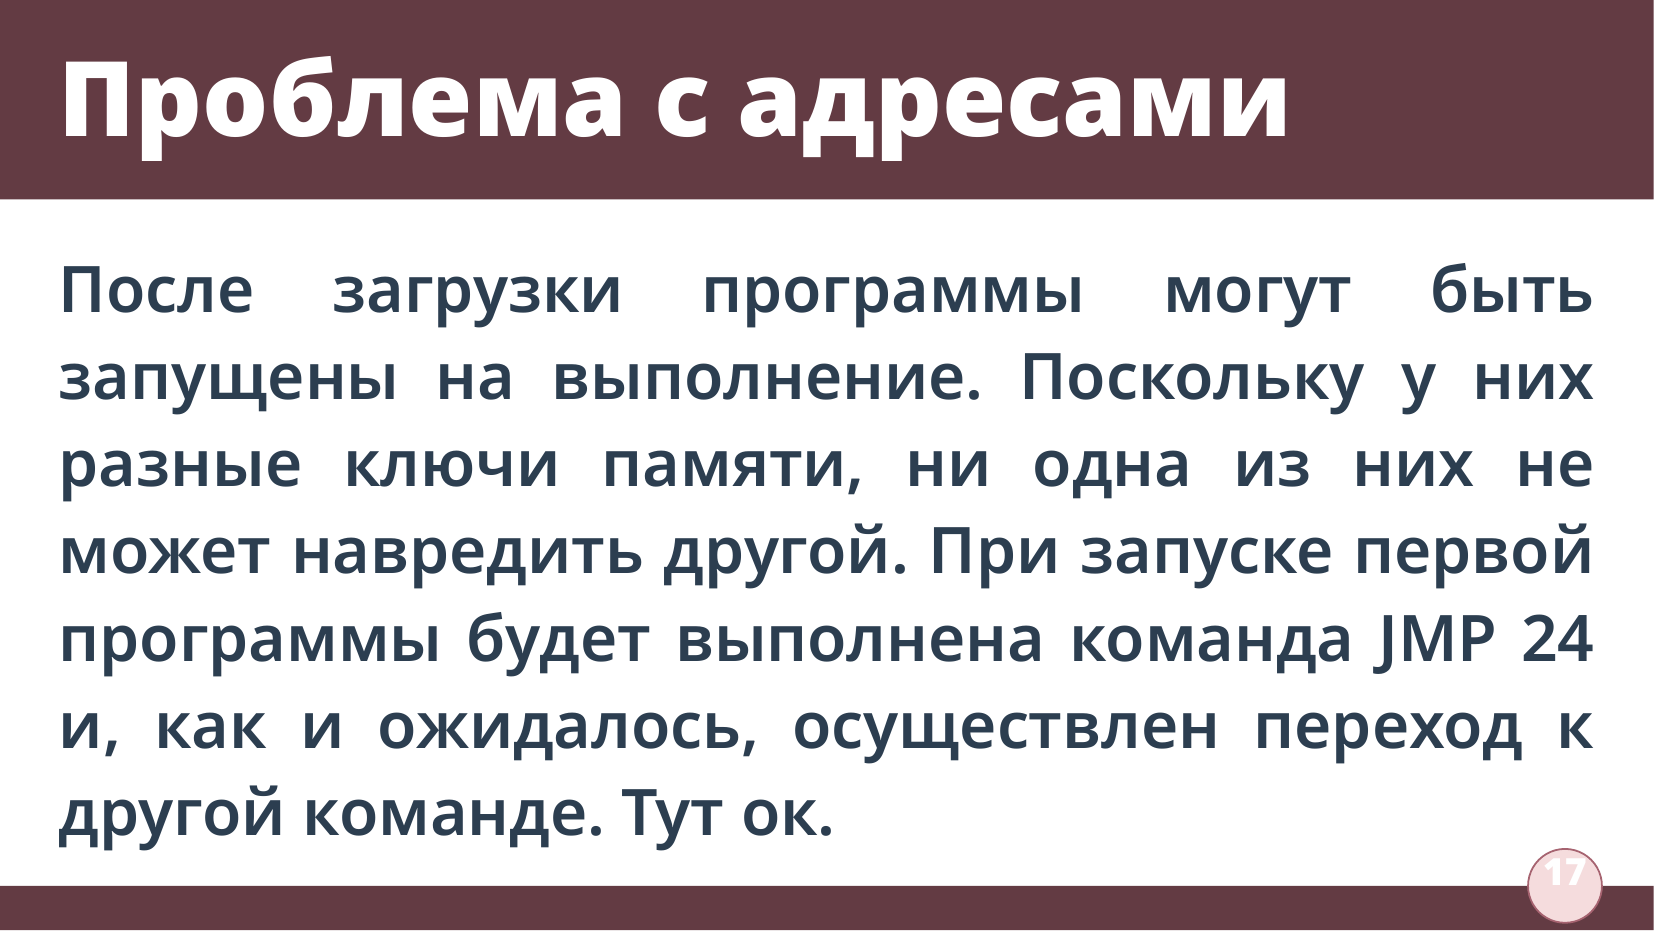

# Проблема с адресами
После загрузки программы могут быть запущены на выполнение. Поскольку у них разные ключи памяти, ни одна из них не может навредить другой. При запуске первой программы будет выполнена команда JMP 24 и, как и ожидалось, осуществлен переход к другой команде. Тут ок.